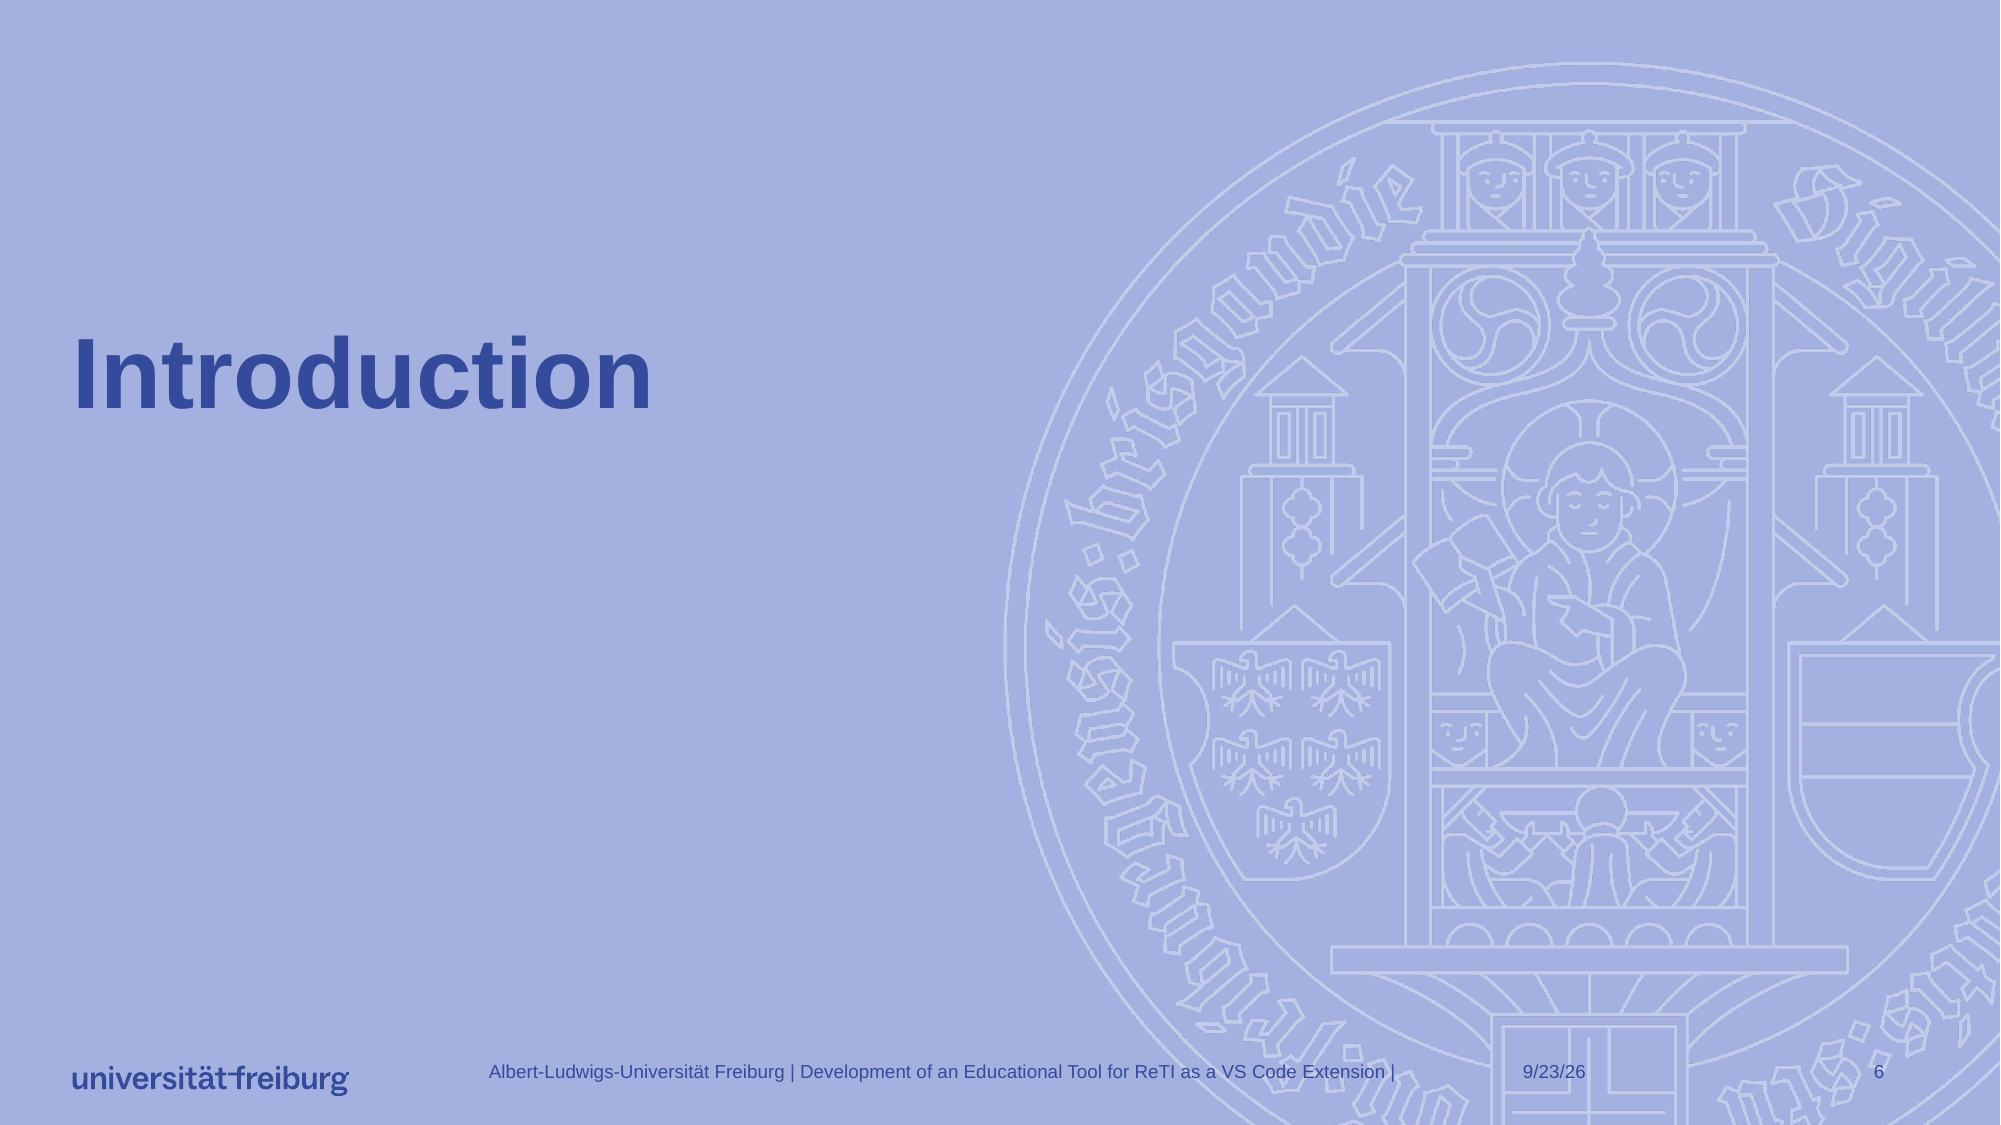

# Introduction
Albert-Ludwigs-Universität Freiburg | Development of an Educational Tool for ReTI as a VS Code Extension |